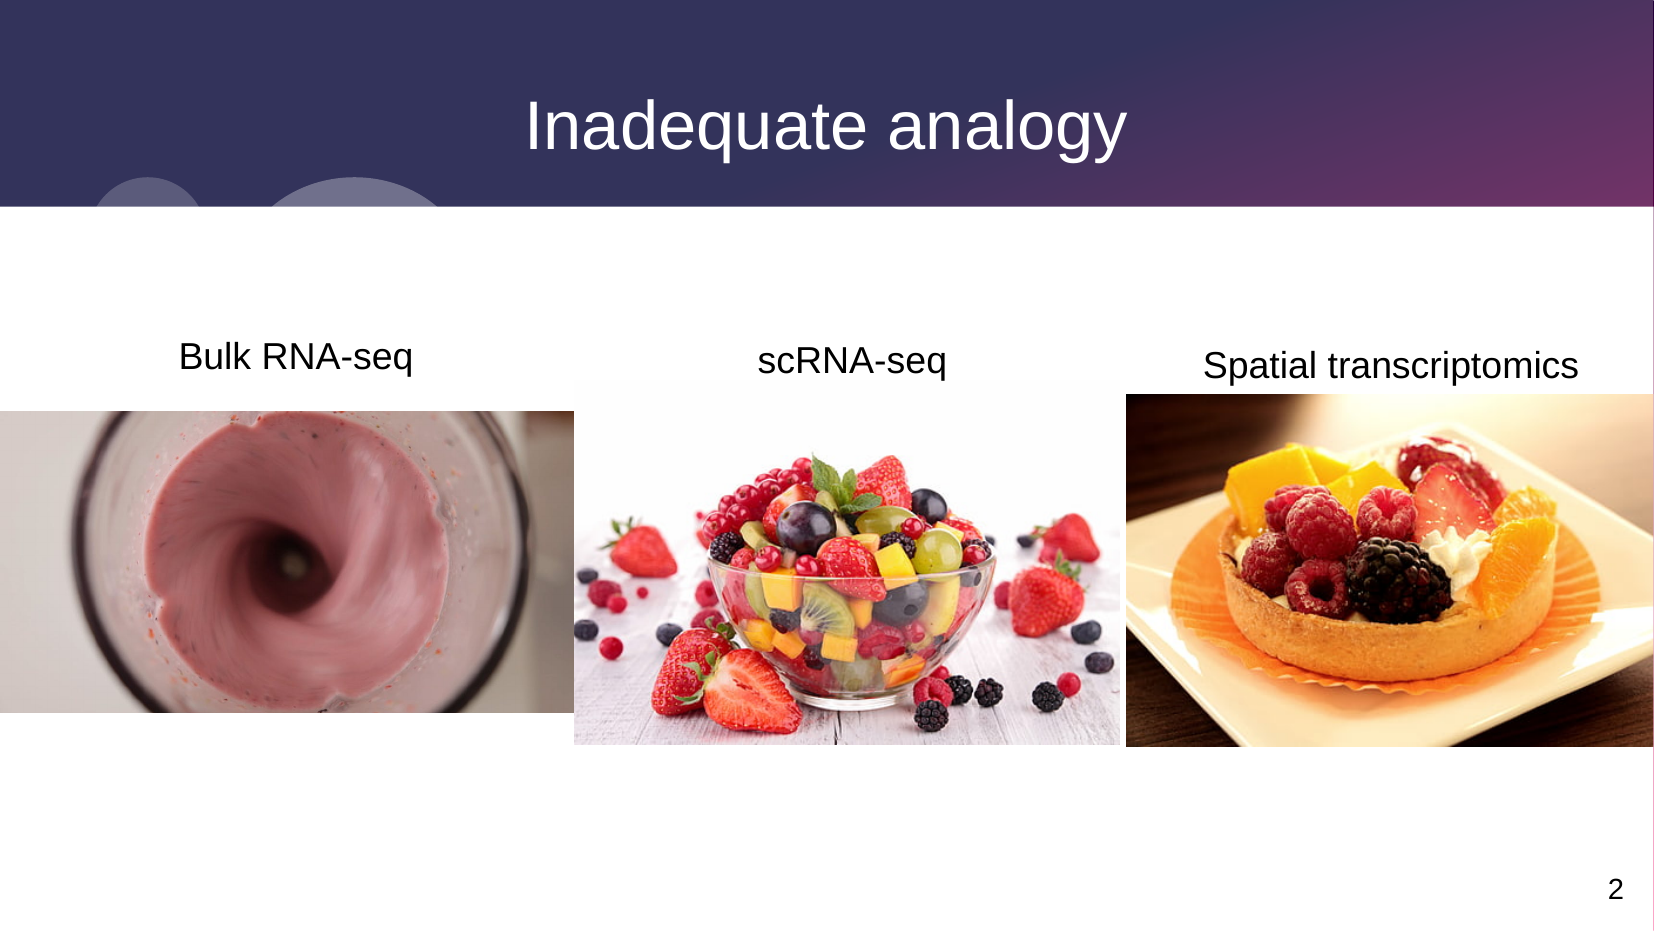

# Inadequate analogy
Bulk RNA-seq
scRNA-seq
Spatial transcriptomics